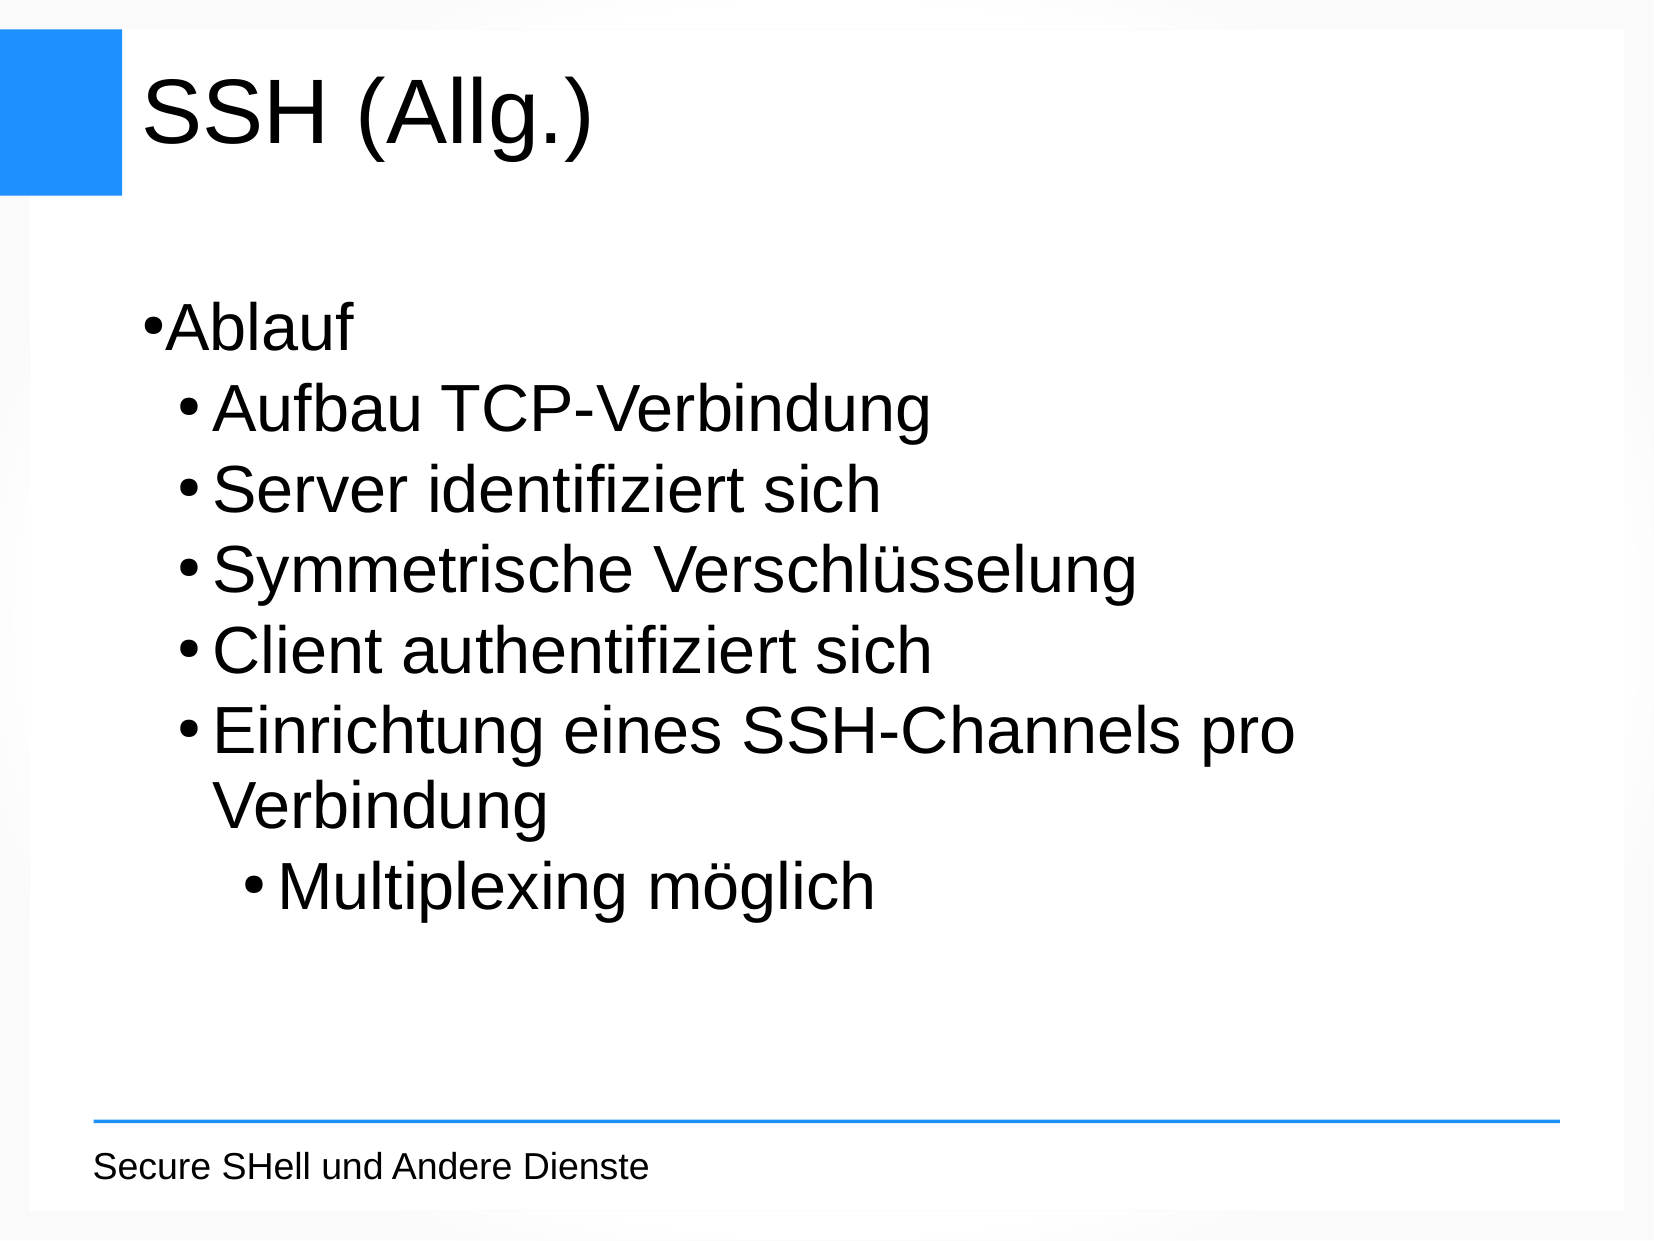

# SSH (Allg.)
Ablauf
Aufbau TCP-Verbindung
Server identifiziert sich
Symmetrische Verschlüsselung
Client authentifiziert sich
Einrichtung eines SSH-Channels pro Verbindung
Multiplexing möglich
Secure SHell und Andere Dienste